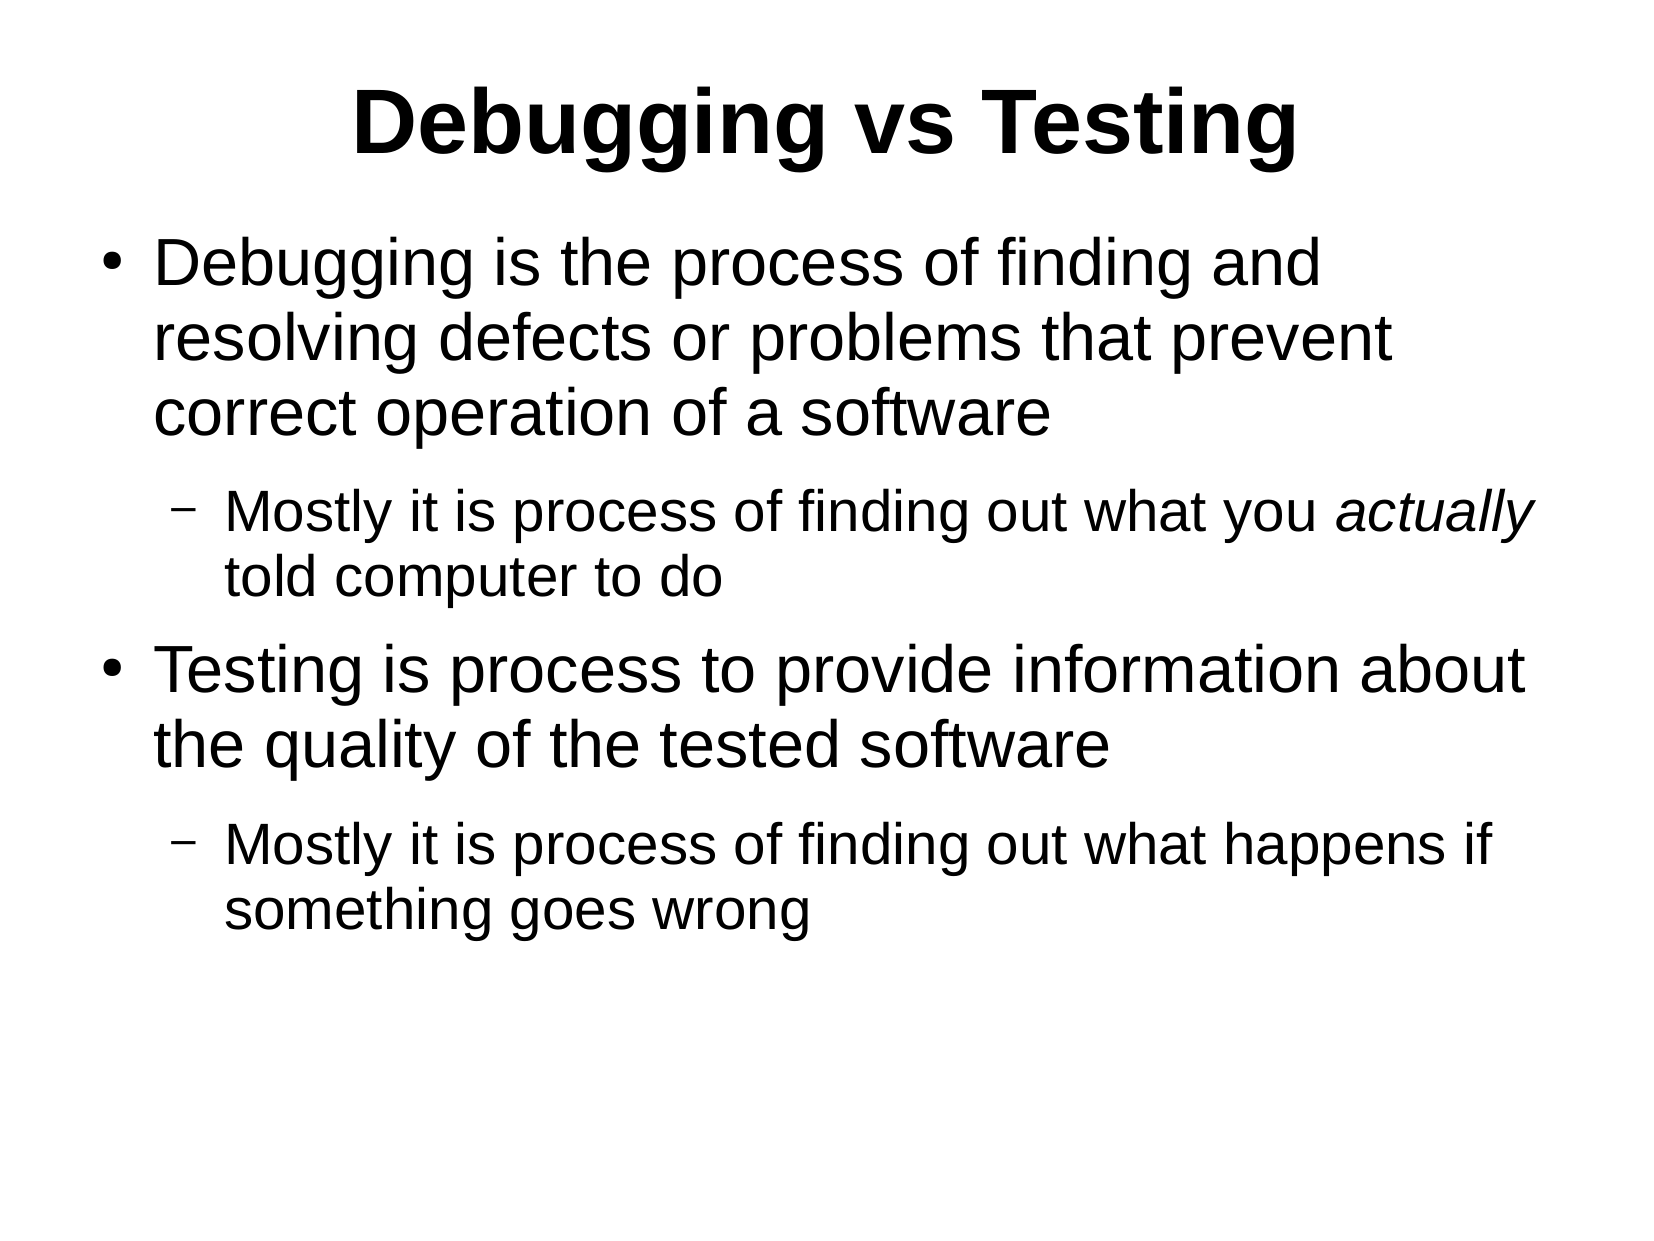

# Debugging vs Testing
Debugging is the process of finding and resolving defects or problems that prevent correct operation of a software
Mostly it is process of finding out what you actually told computer to do
Testing is process to provide information about the quality of the tested software
Mostly it is process of finding out what happens if something goes wrong